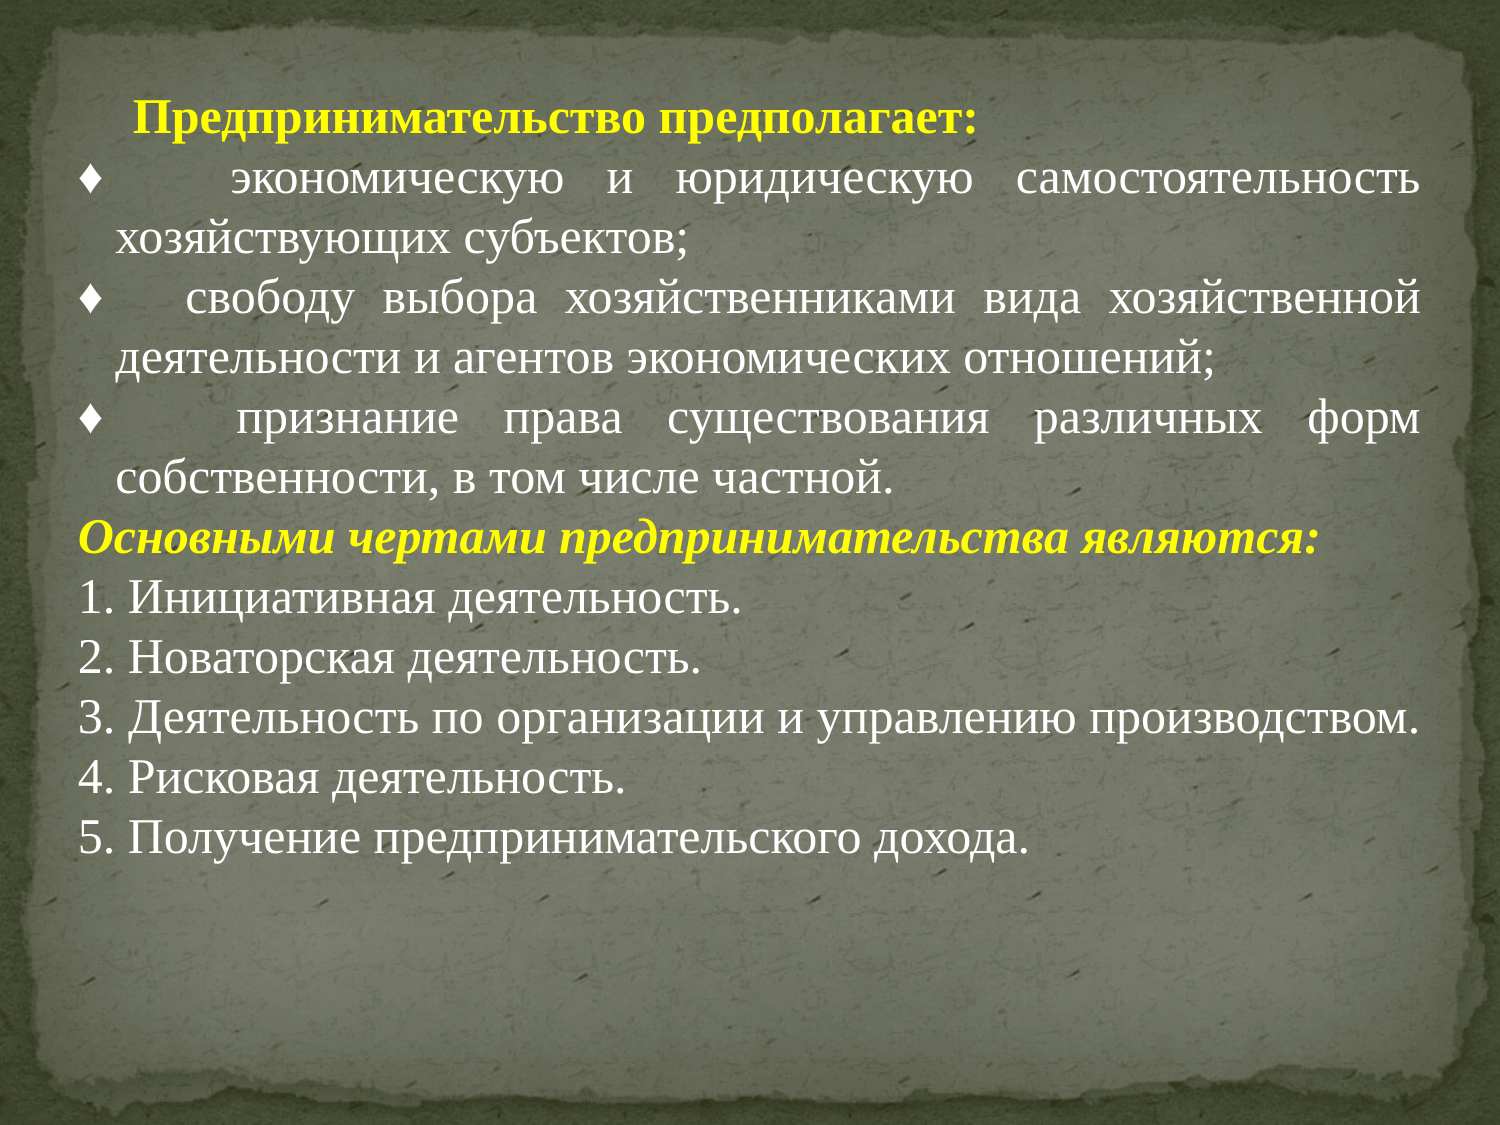

Предпринимательство предполагает:
♦ экономическую и юридическую самостоятельность хозяйствую­щих субъектов;
♦ свободу выбора хозяйственниками вида хозяйственной деятель­ности и агентов экономических отношений;
♦ признание права существования различных форм собственности, в том числе частной.
Основными чертами предпринимательства являются:
1. Инициативная деятельность.
2. Новаторская деятельность.
3. Деятельность по организации и управлению производством.
4. Рисковая деятельность.
5. Получение предпринимательского дохода.